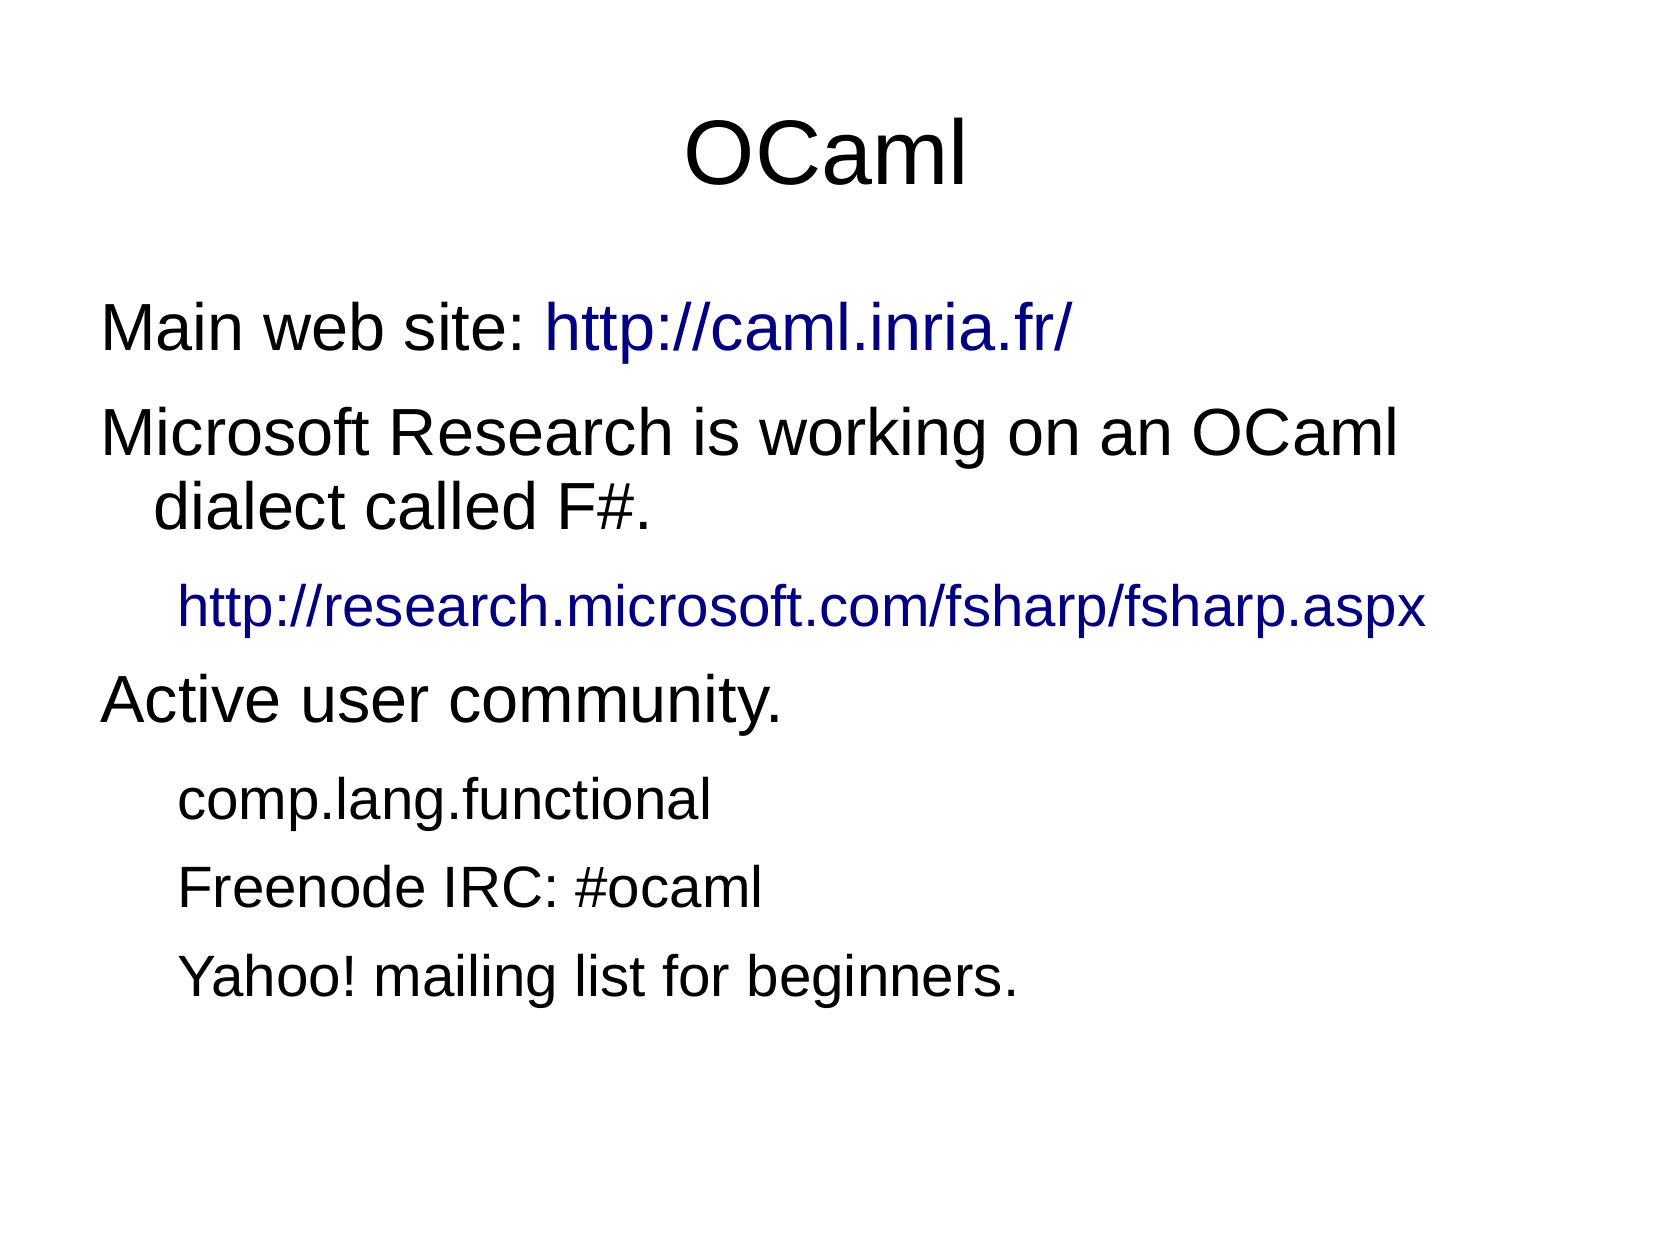

# OCaml
Main web site: http://caml.inria.fr/
Microsoft Research is working on an OCaml dialect called F#.
http://research.microsoft.com/fsharp/fsharp.aspx
Active user community.
comp.lang.functional
Freenode IRC: #ocaml
Yahoo! mailing list for beginners.